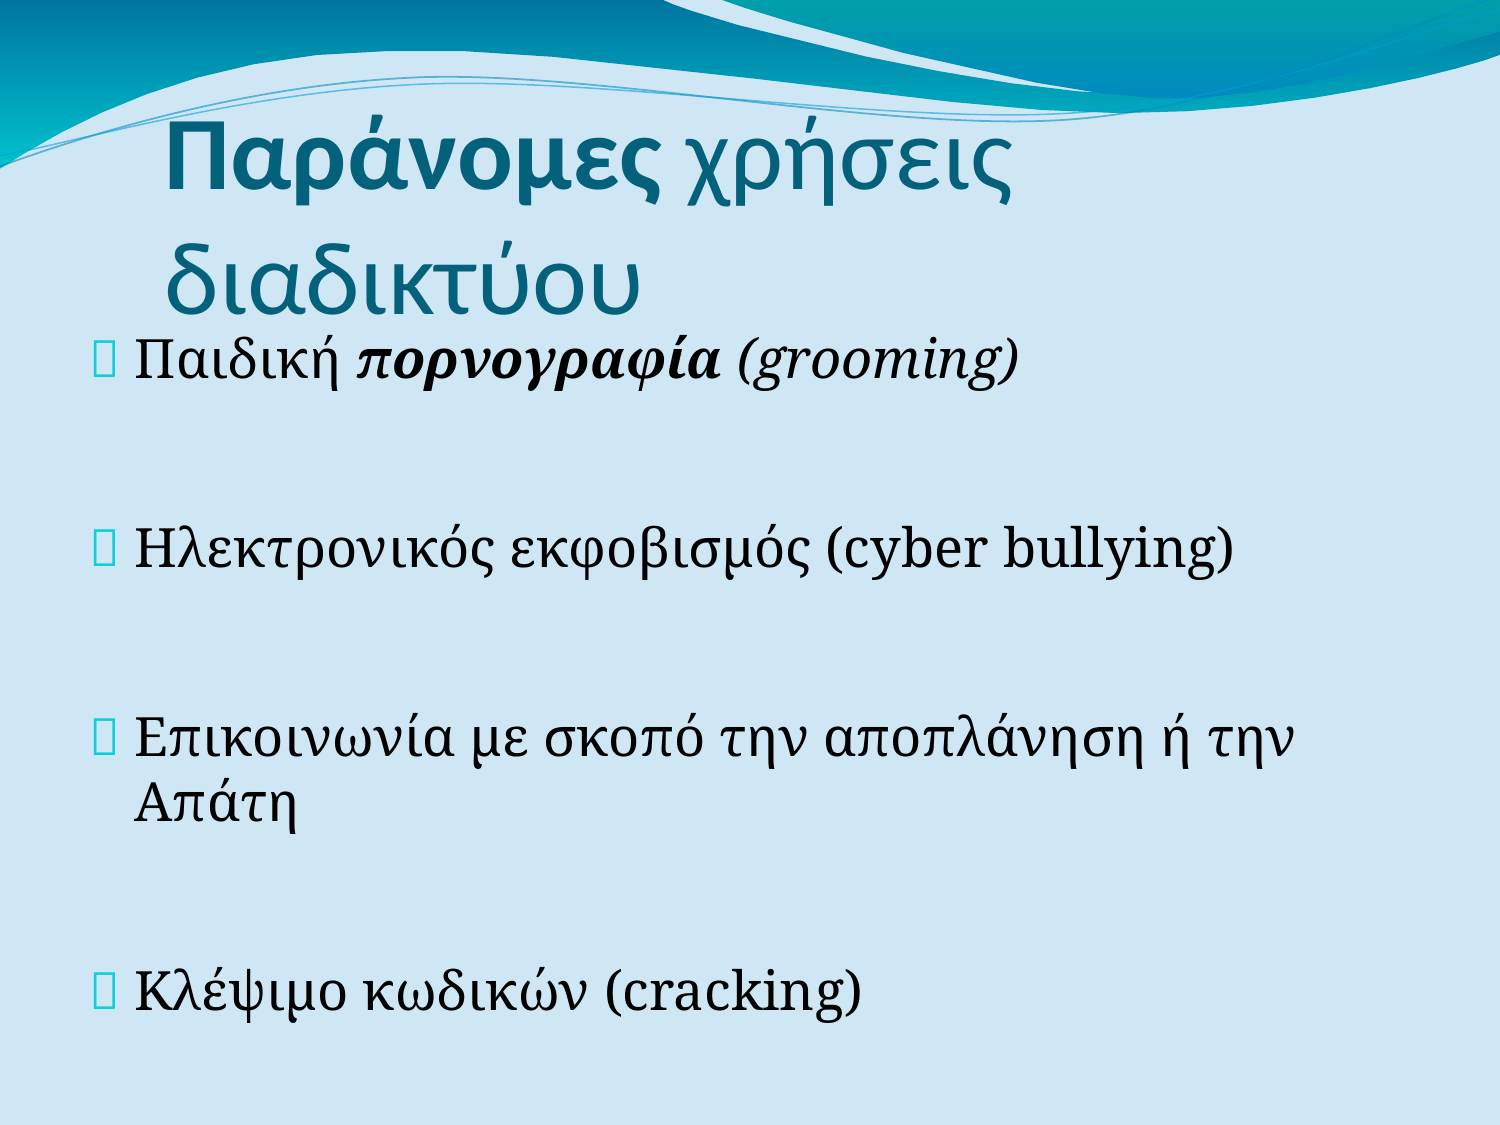

# Παράνομες χρήσεις διαδικτύου
Παιδική πορνογραφία (grooming)
Ηλεκτρονικός εκφοβισμός (cyber bullying)
Επικοινωνία με σκοπό την αποπλάνηση ή την Απάτη
Κλέψιμο κωδικών (cracking)